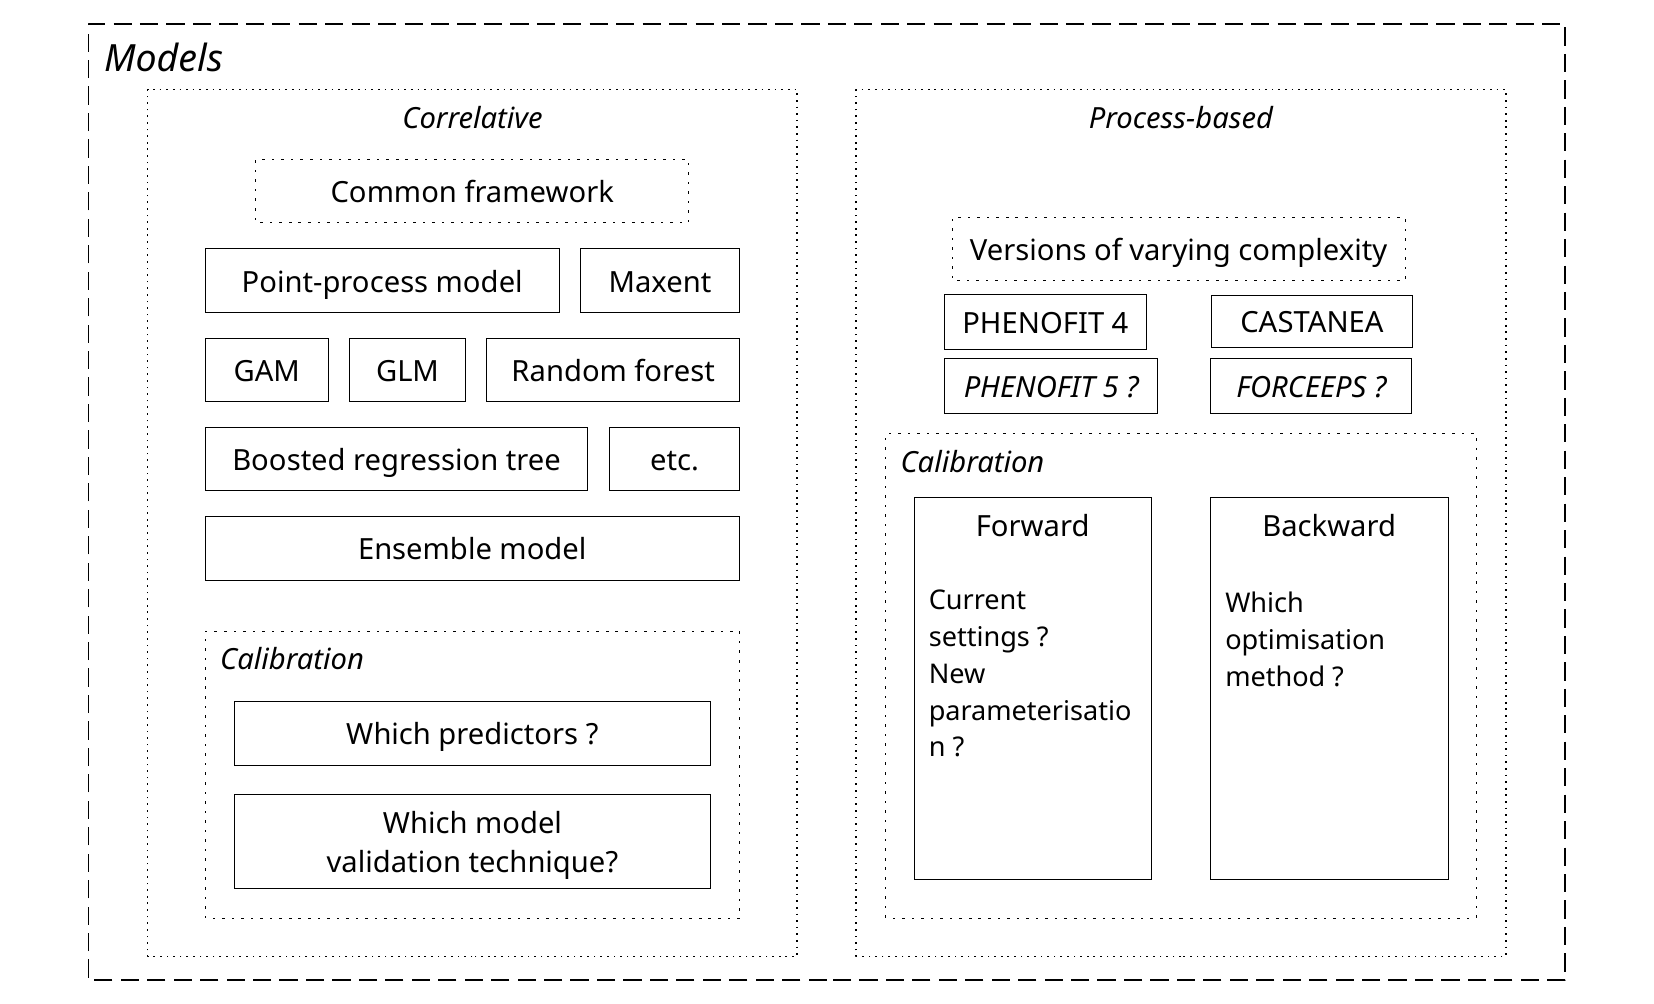

Models
Correlative
Process-based
Common framework
Versions of varying complexity
Point-process model
Maxent
PHENOFIT 4
CASTANEA
GAM
GLM
Random forest
PHENOFIT 5 ?
FORCEEPS ?
Boosted regression tree
etc.
Calibration
Forward
Current settings ?
New parameterisation ?
Backward
Which optimisation method ?
Ensemble model
Calibration
Which predictors ?
Which model validation technique?